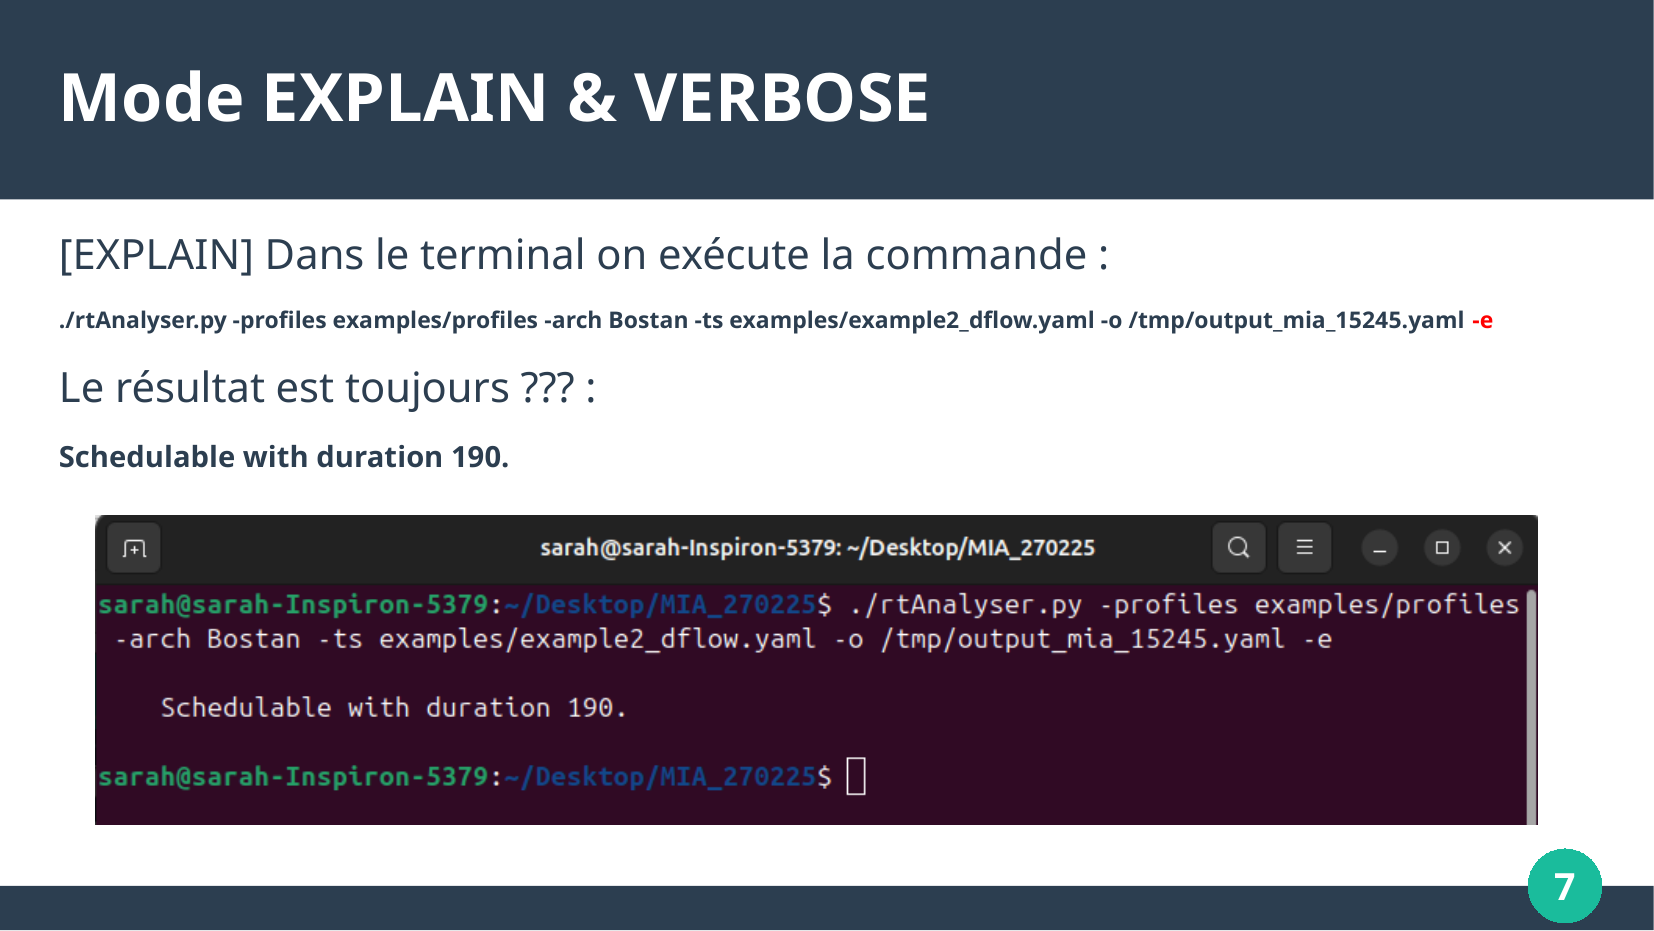

Mode EXPLAIN & VERBOSE
# [EXPLAIN] Dans le terminal on exécute la commande :
./rtAnalyser.py -profiles examples/profiles -arch Bostan -ts examples/example2_dflow.yaml -o /tmp/output_mia_15245.yaml -e
Le résultat est toujours ??? :
Schedulable with duration 190.
7